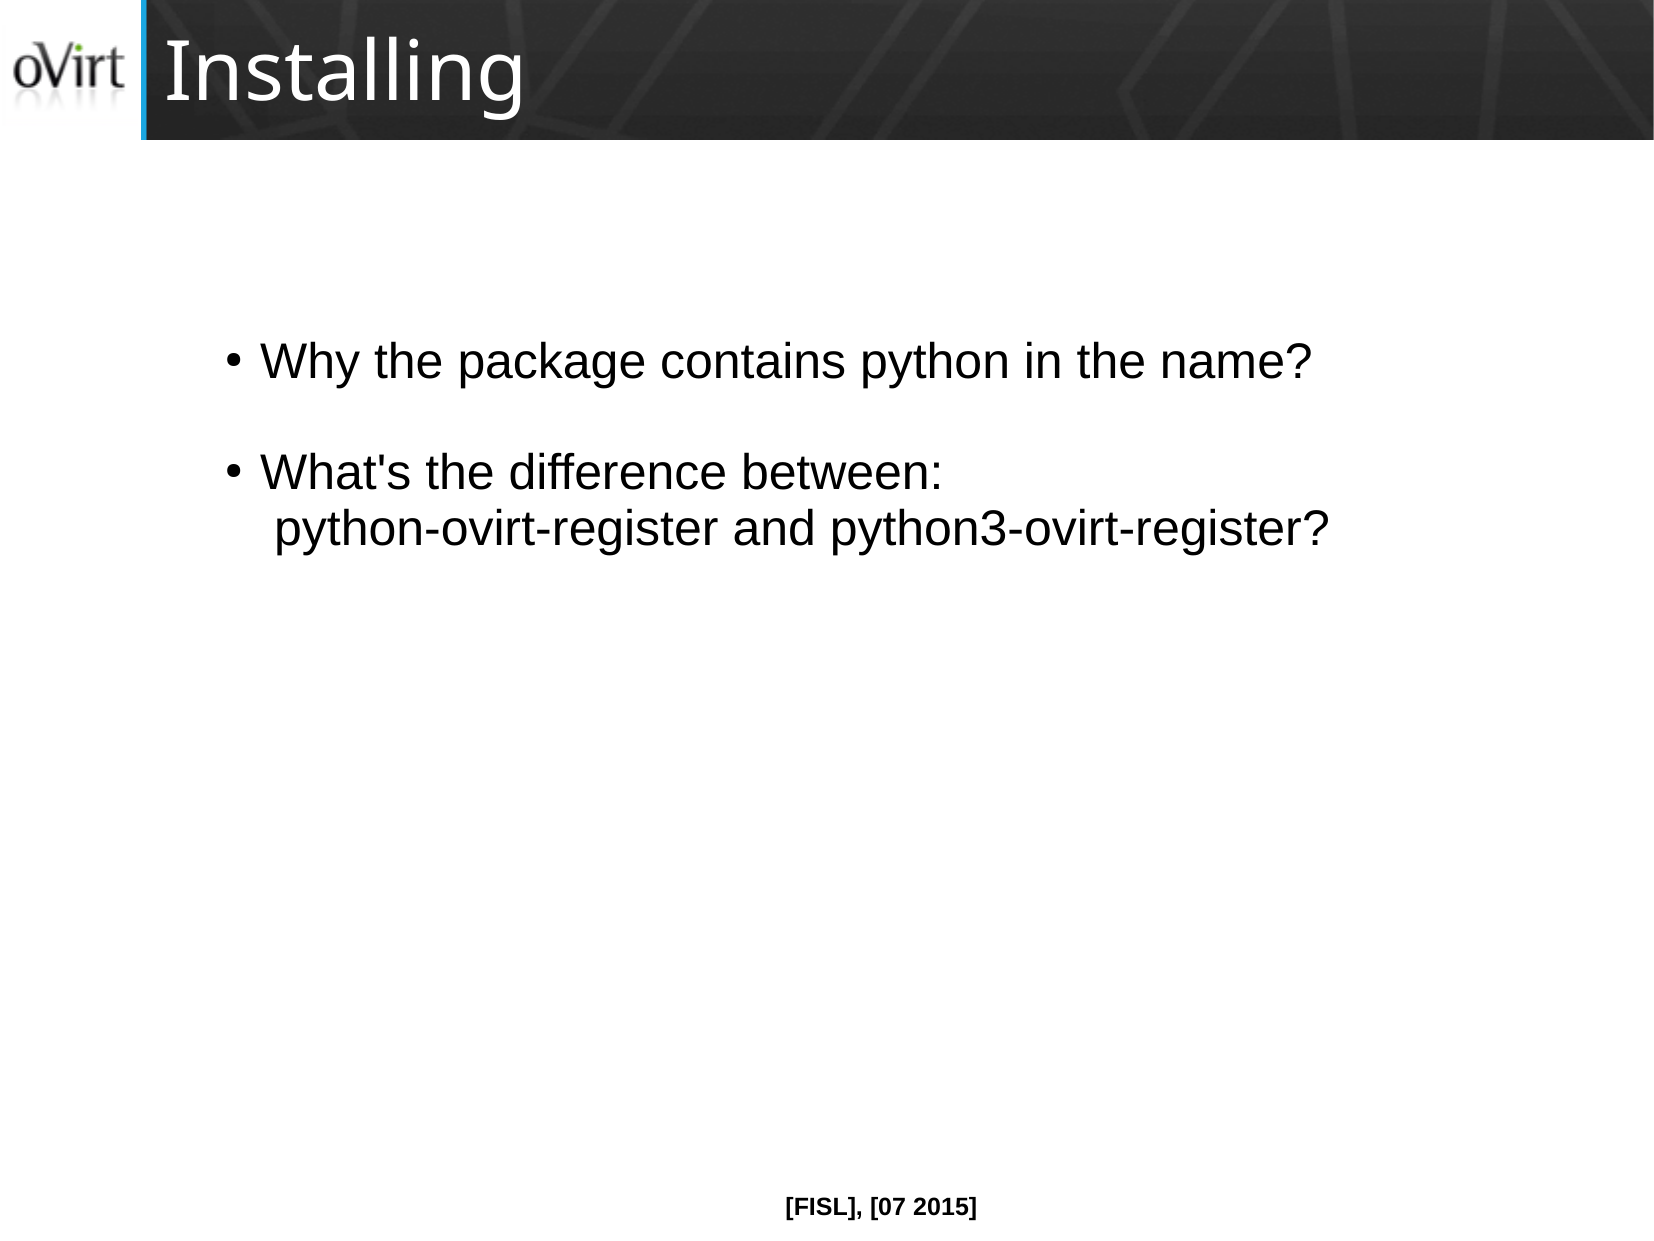

# Installing
Why the package contains python in the name?
What's the difference between:
 python-ovirt-register and python3-ovirt-register?